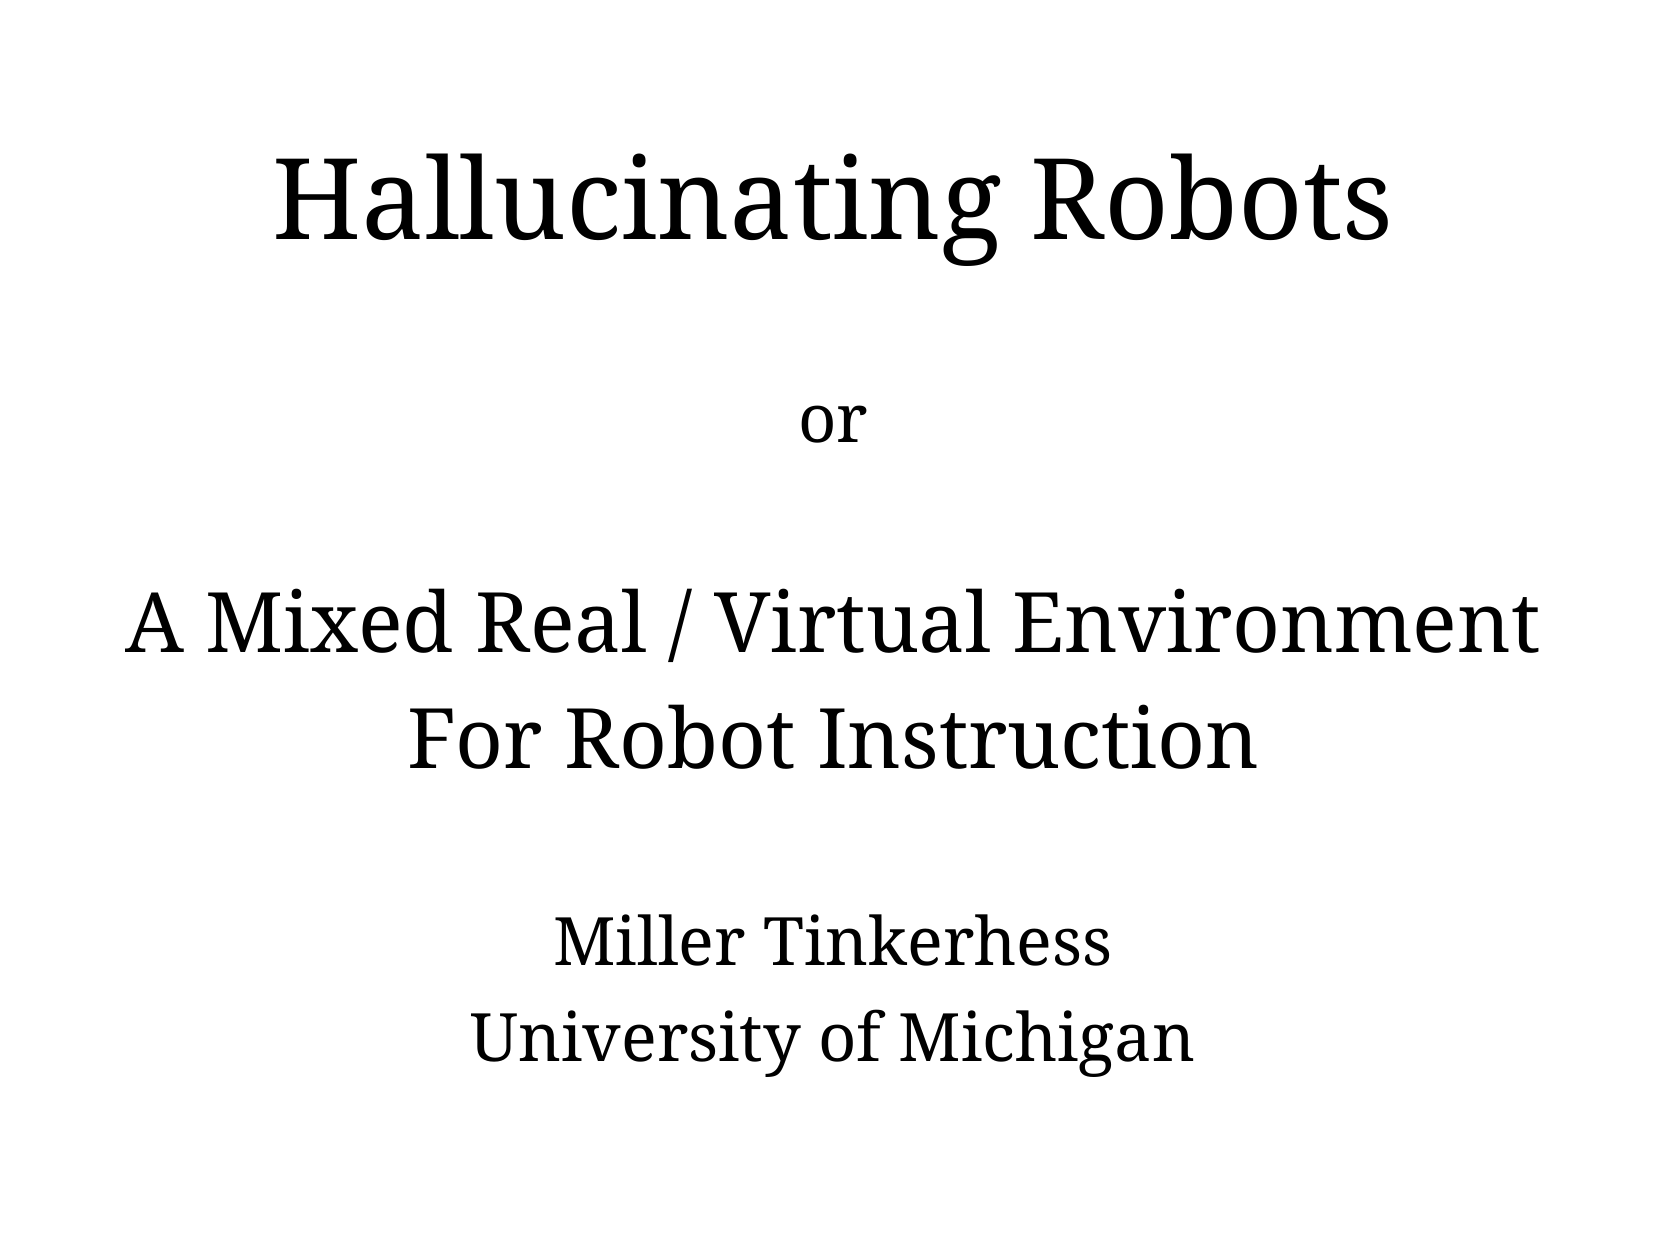

# Hallucinating Robots
or
A Mixed Real / Virtual Environment
For Robot Instruction
Miller Tinkerhess
University of Michigan